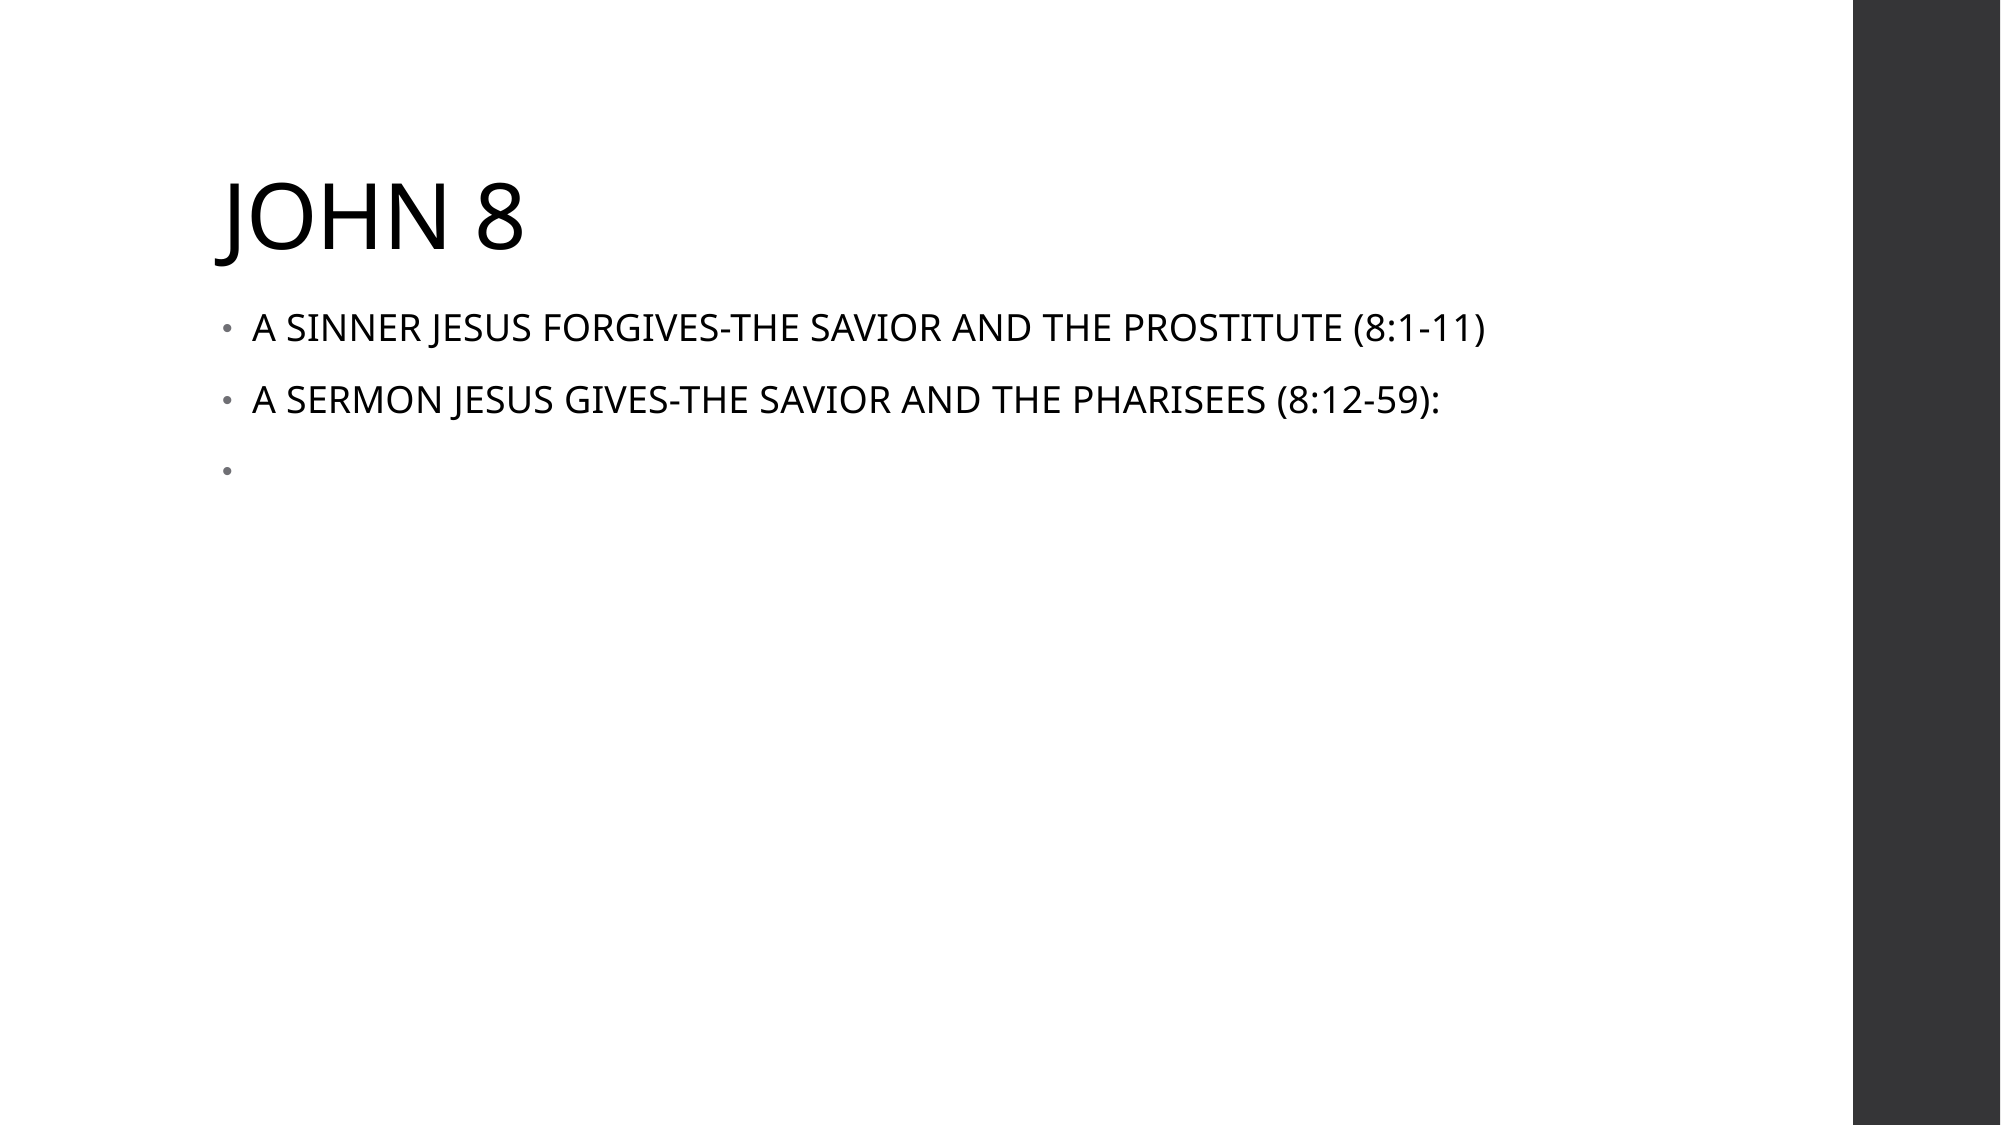

# JOHN 8
A SINNER JESUS FORGIVES-THE SAVIOR AND THE PROSTITUTE (8:1-11)
A SERMON JESUS GIVES-THE SAVIOR AND THE PHARISEES (8:12-59):